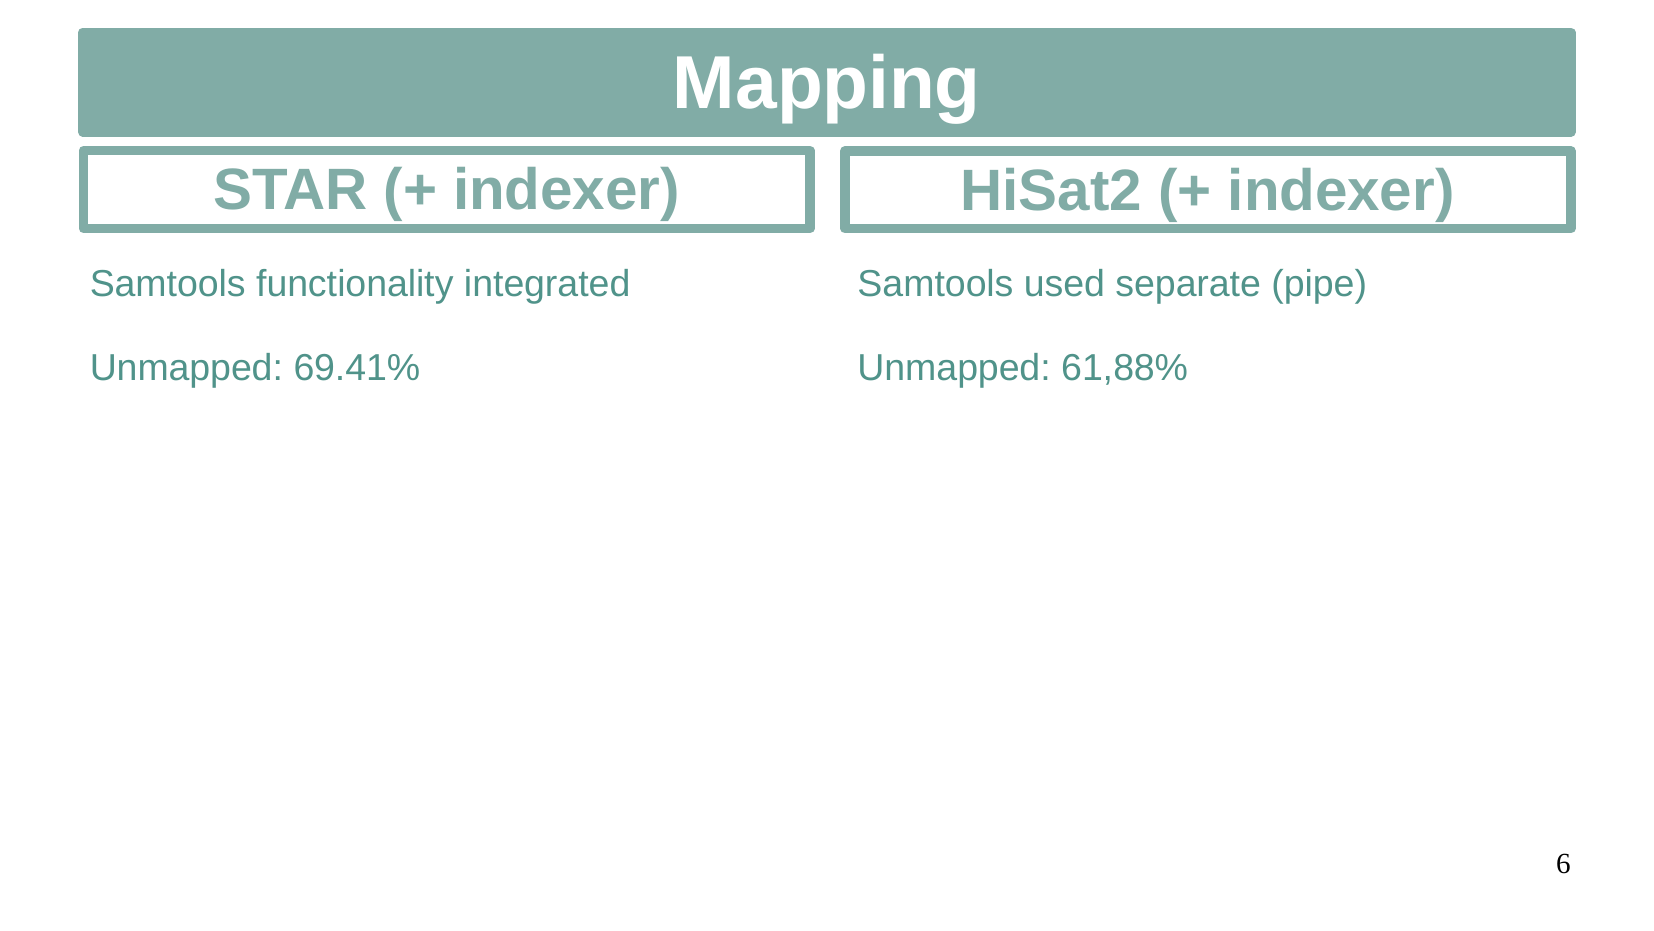

# Mapping
STAR (+ indexer)
HiSat2 (+ indexer)
Samtools functionality integrated
Unmapped: 69.41%
Samtools used separate (pipe)
Unmapped: 61,88%
6